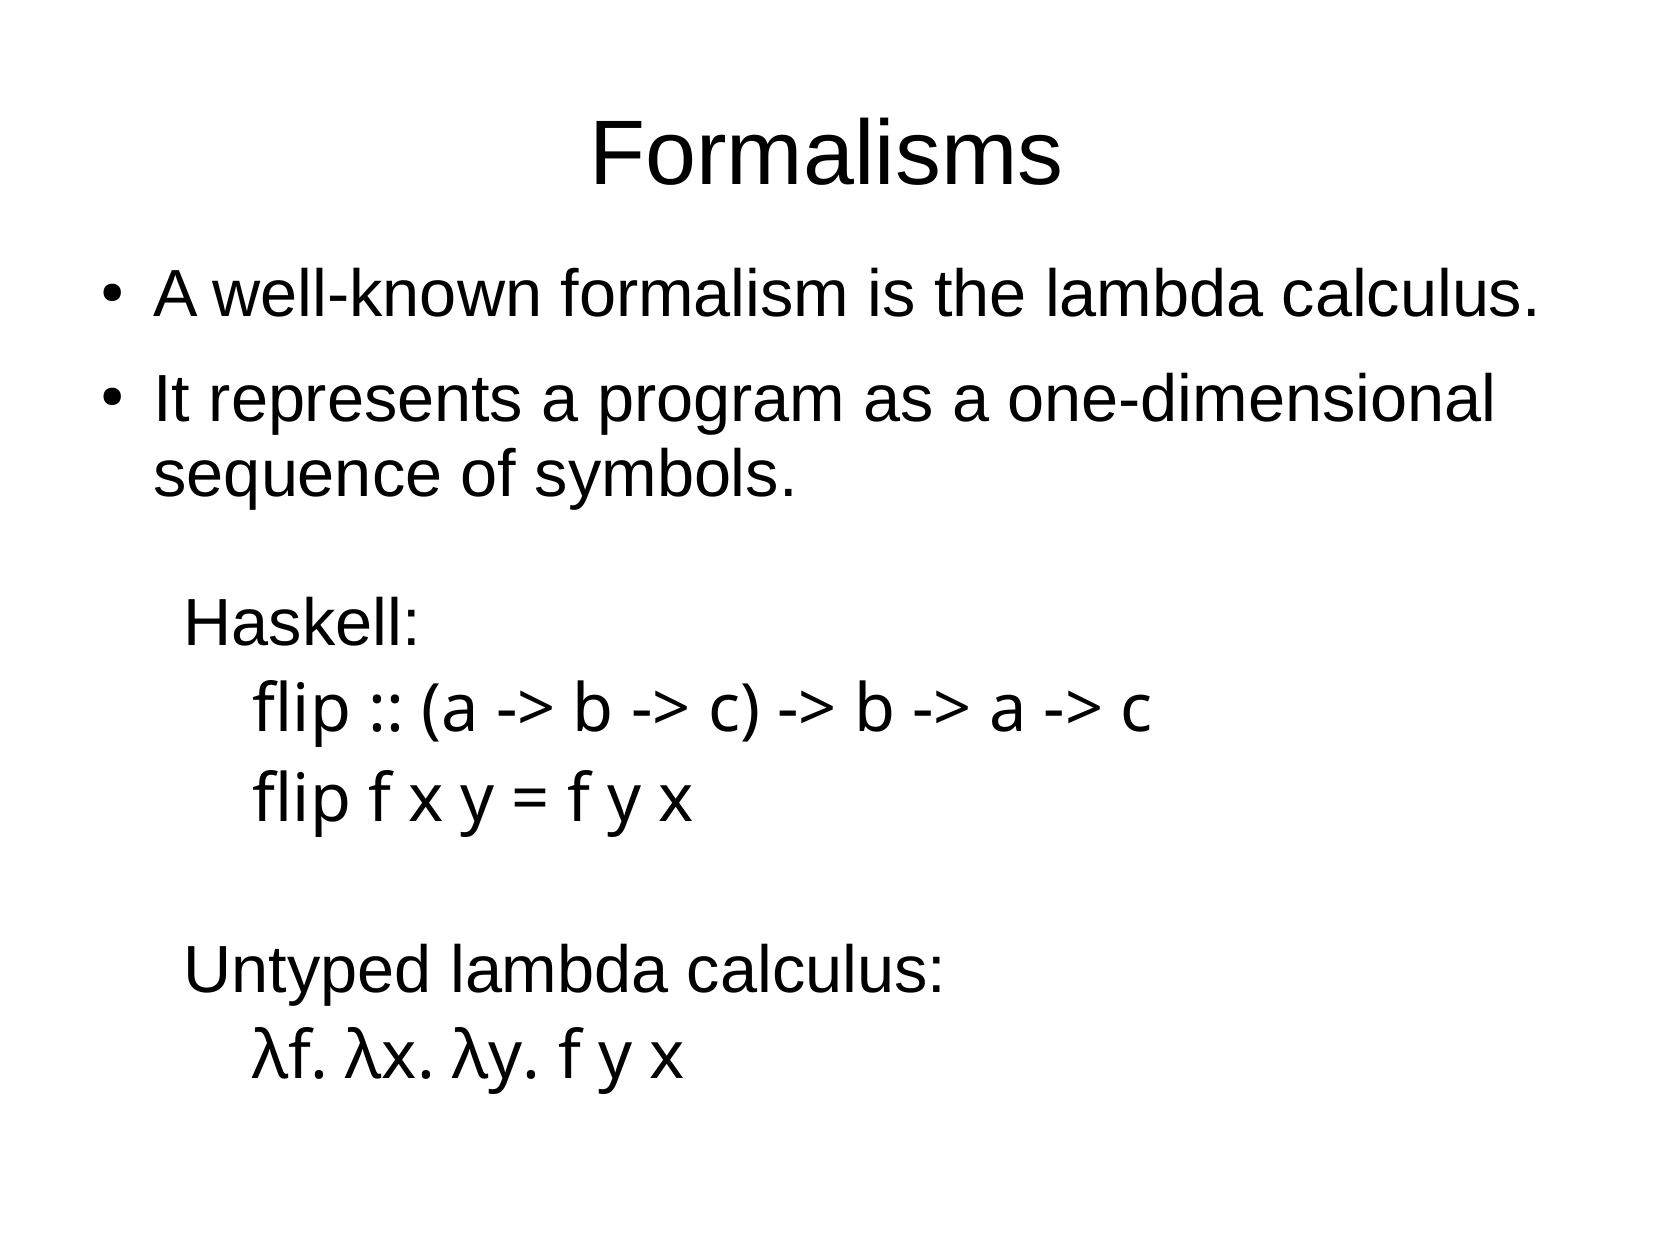

# Formalisms
A well-known formalism is the lambda calculus.
It represents a program as a one-dimensional sequence of symbols.
Haskell:
 flip :: (a -> b -> c) -> b -> a -> c
 flip f x y = f y x
Untyped lambda calculus:
 λf. λx. λy. f y x